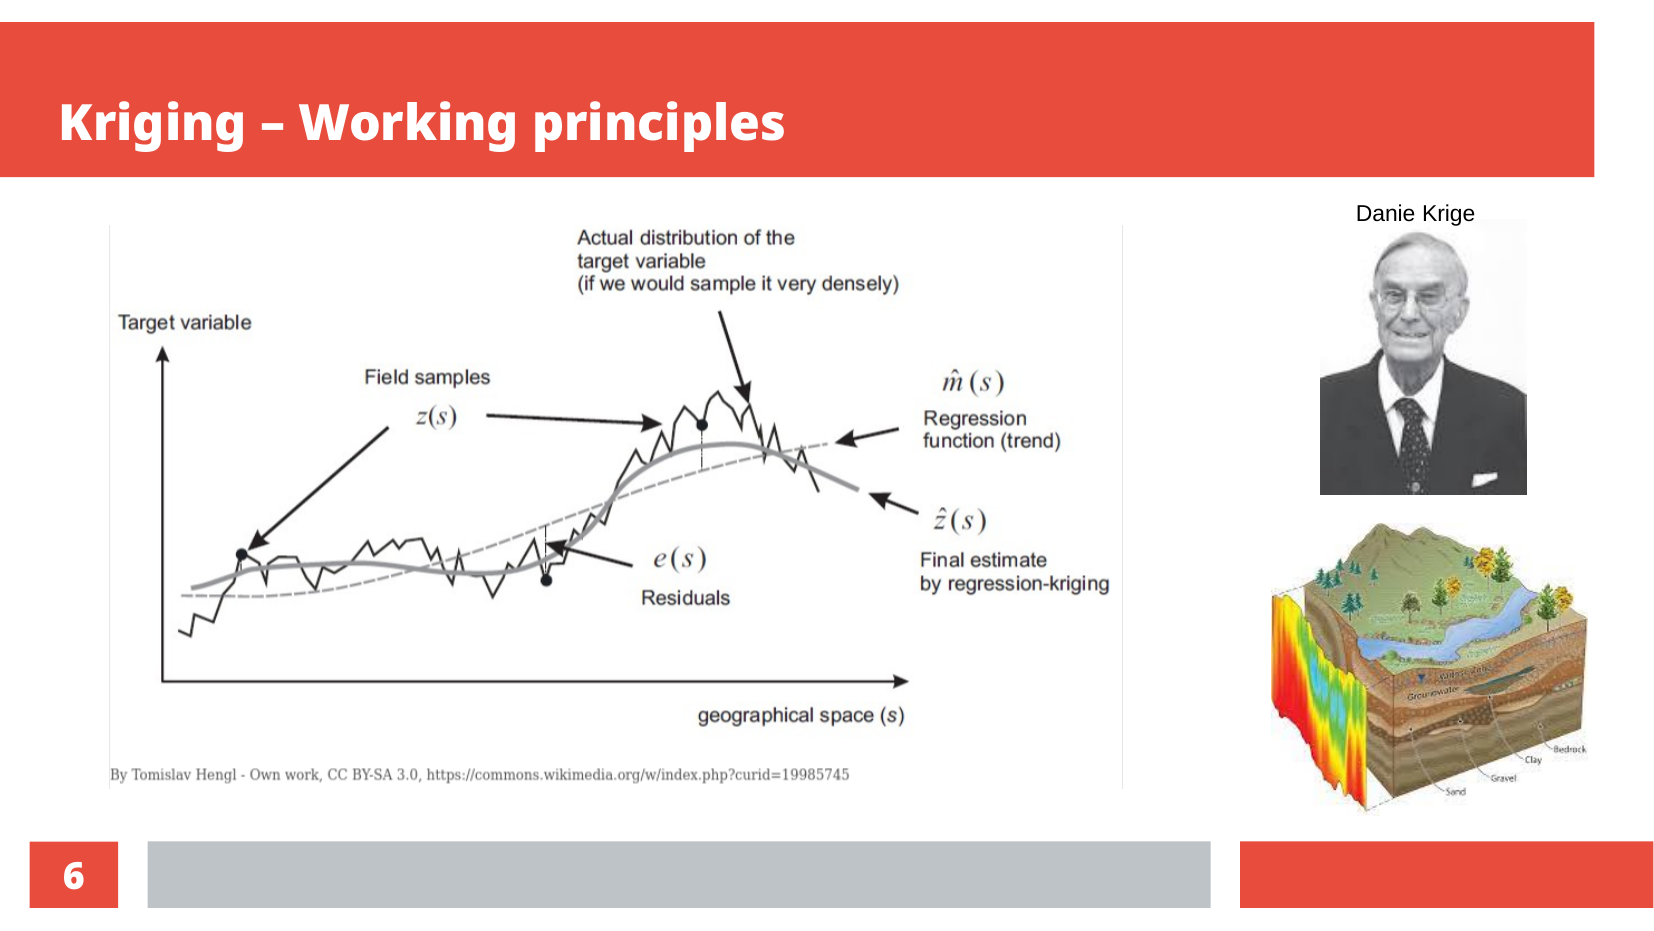

# Kriging – Working principles
Danie Krige
6